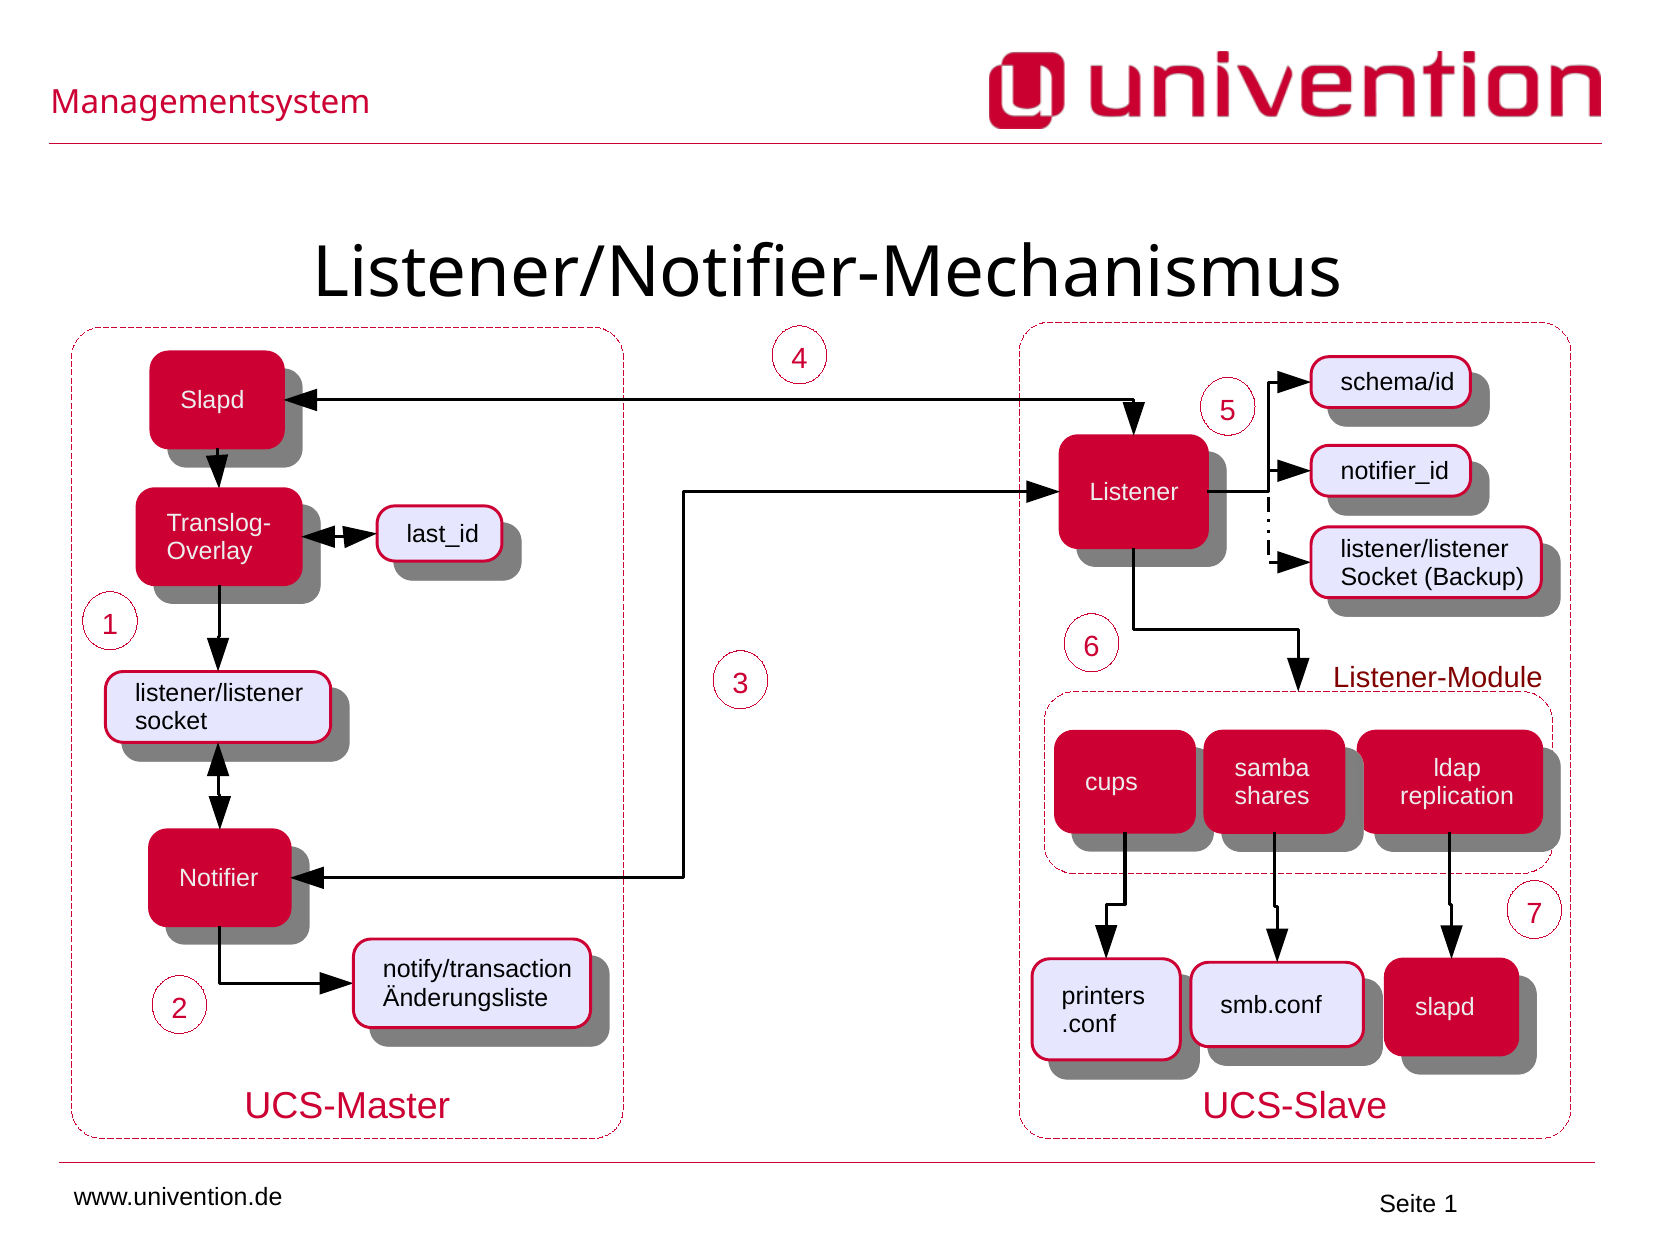

Managementsystem
# Listener/Notifier-Mechanismus
UCS-Slave
4
UCS-Master
Slapd
schema/id
5
Listener
notifier_id
Translog- Overlay
last_id
listener/listener
Socket (Backup)
1
6
3
Listener-Module
listener/listener
socket
samba
shares
ldap
replication
cups
Notifier
7
notify/transaction
Änderungsliste
printers
.conf
slapd
smb.conf
2